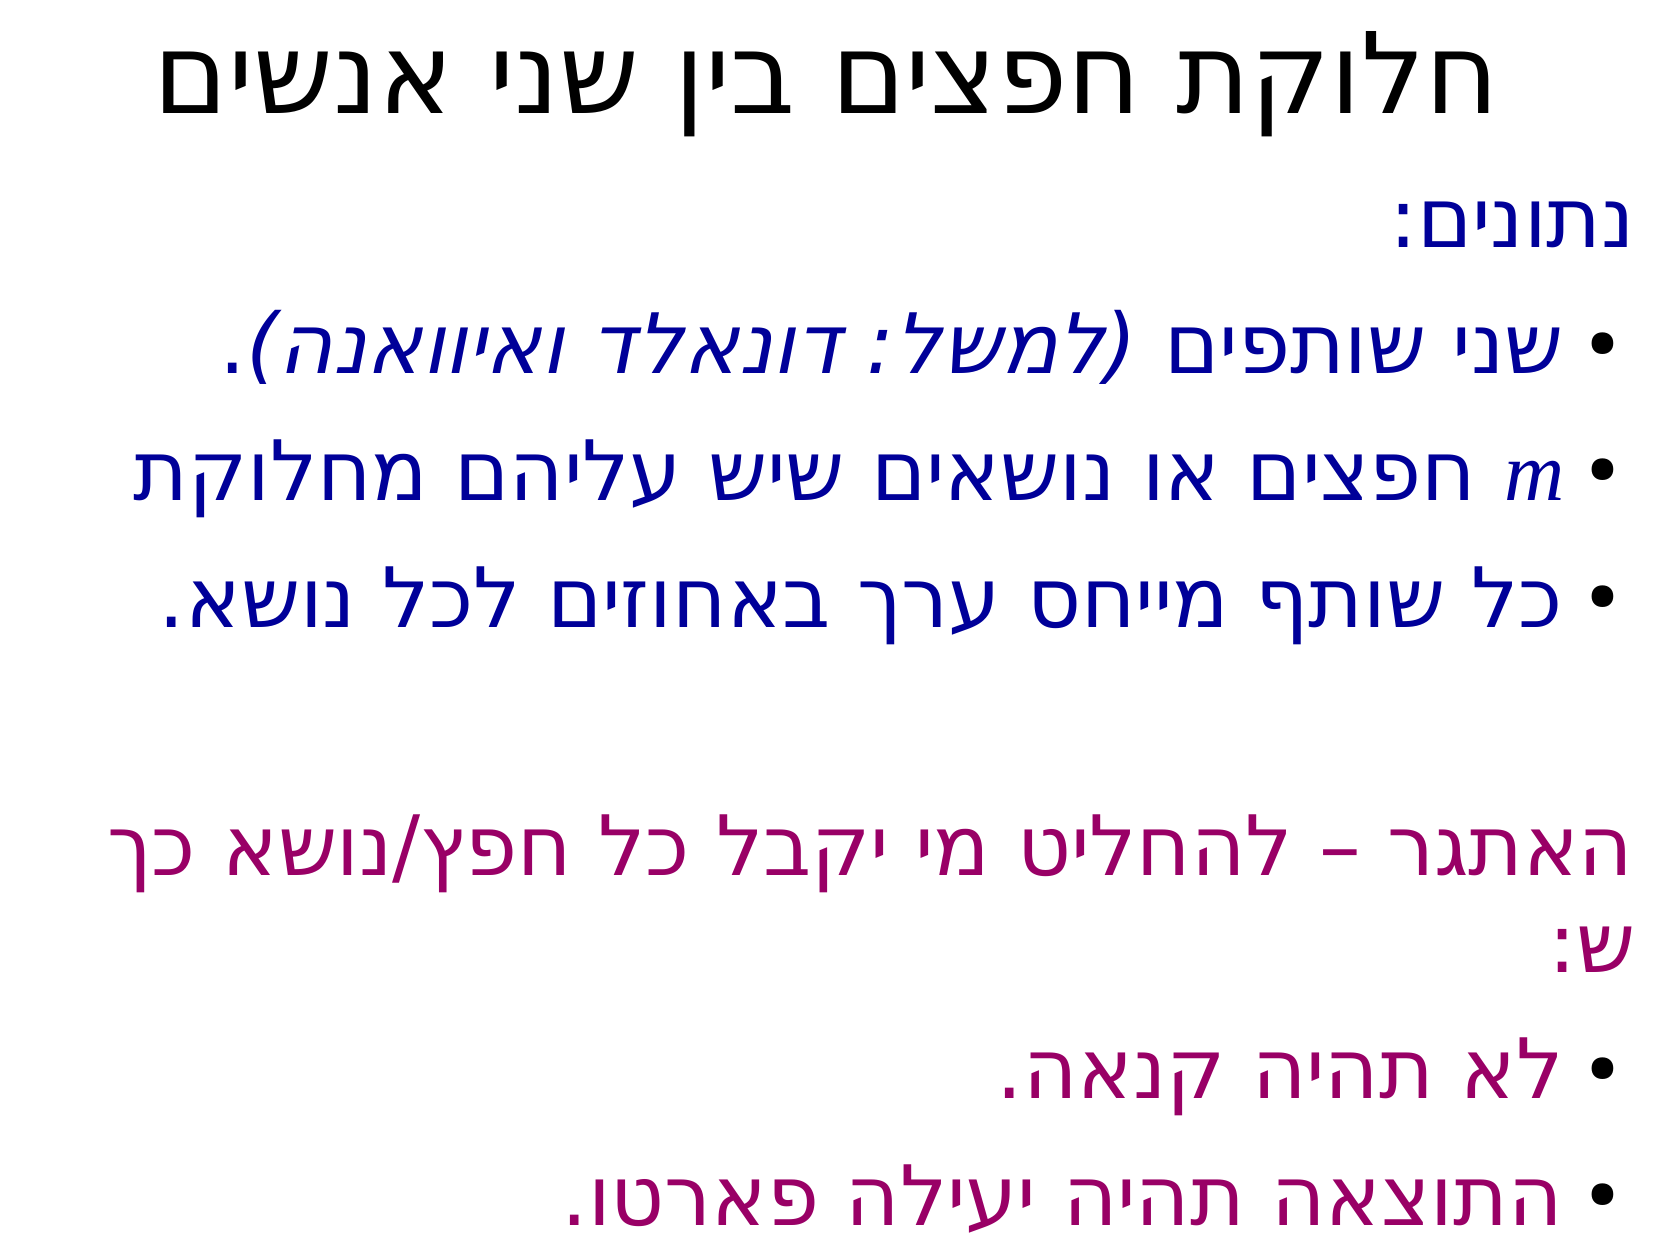

# חלוקת חפצים בין שני אנשים
נתונים:
שני שותפים (למשל: דונאלד ואיוואנה).
m חפצים או נושאים שיש עליהם מחלוקת
כל שותף מייחס ערך באחוזים לכל נושא.
האתגר – להחליט מי יקבל כל חפץ/נושא כך ש:
לא תהיה קנאה.
התוצאה תהיה יעילה פארטו.
נצטרך לחתוך חפץ אחד לכל היותר.